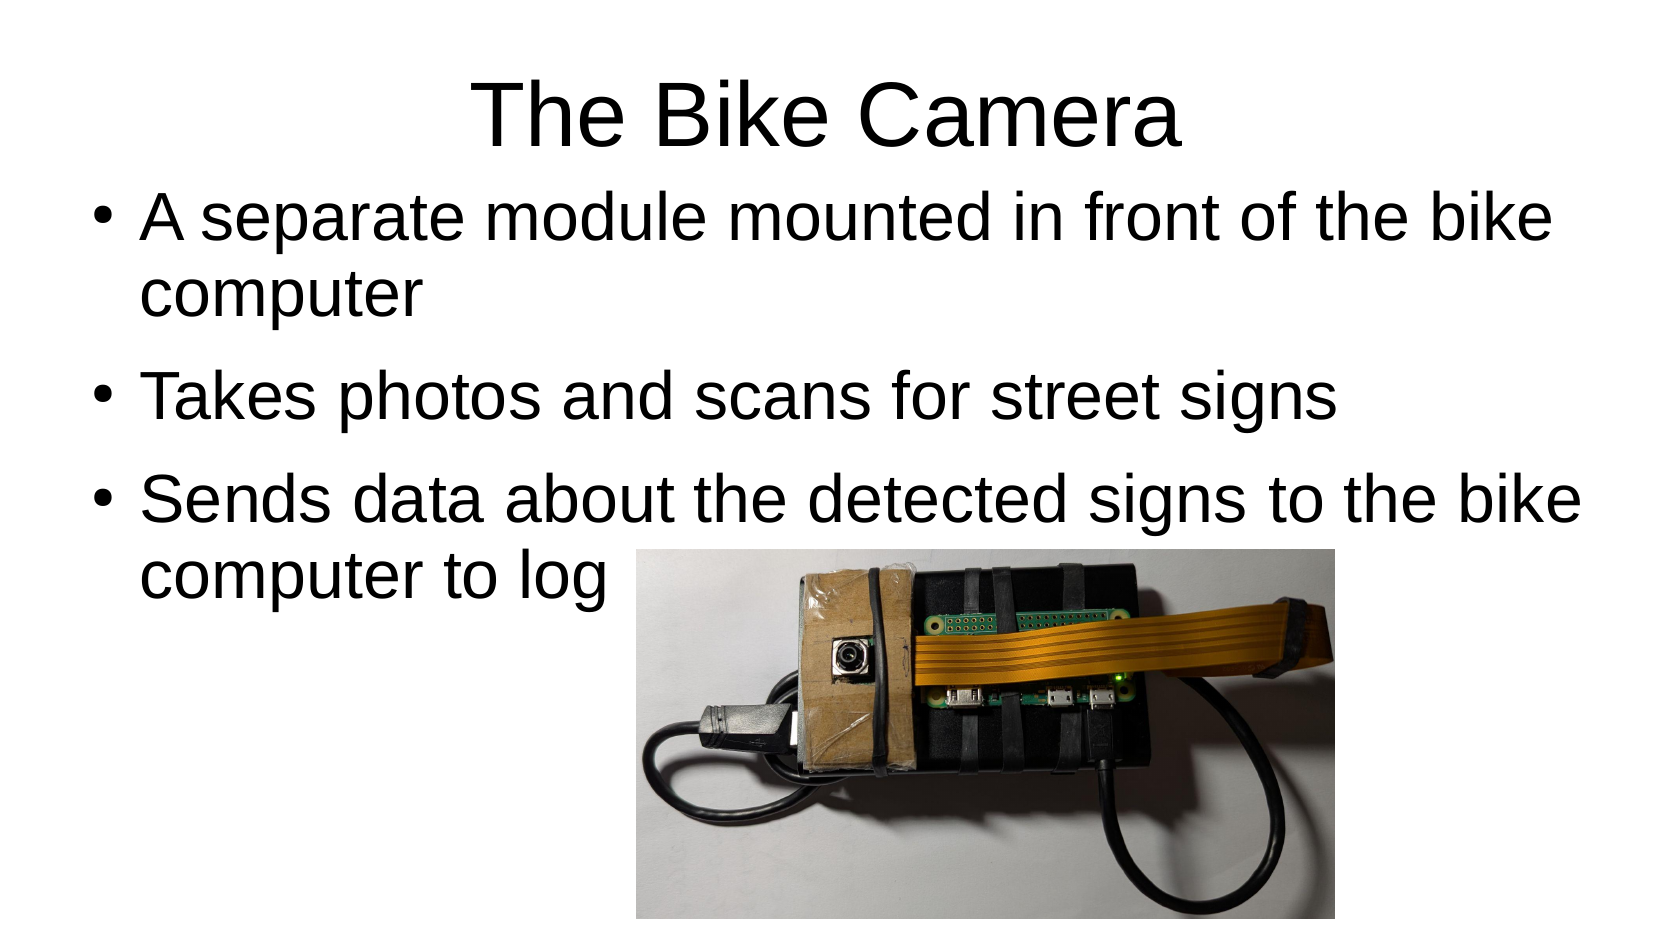

# The Bike Camera
A separate module mounted in front of the bike computer
Takes photos and scans for street signs
Sends data about the detected signs to the bike computer to log